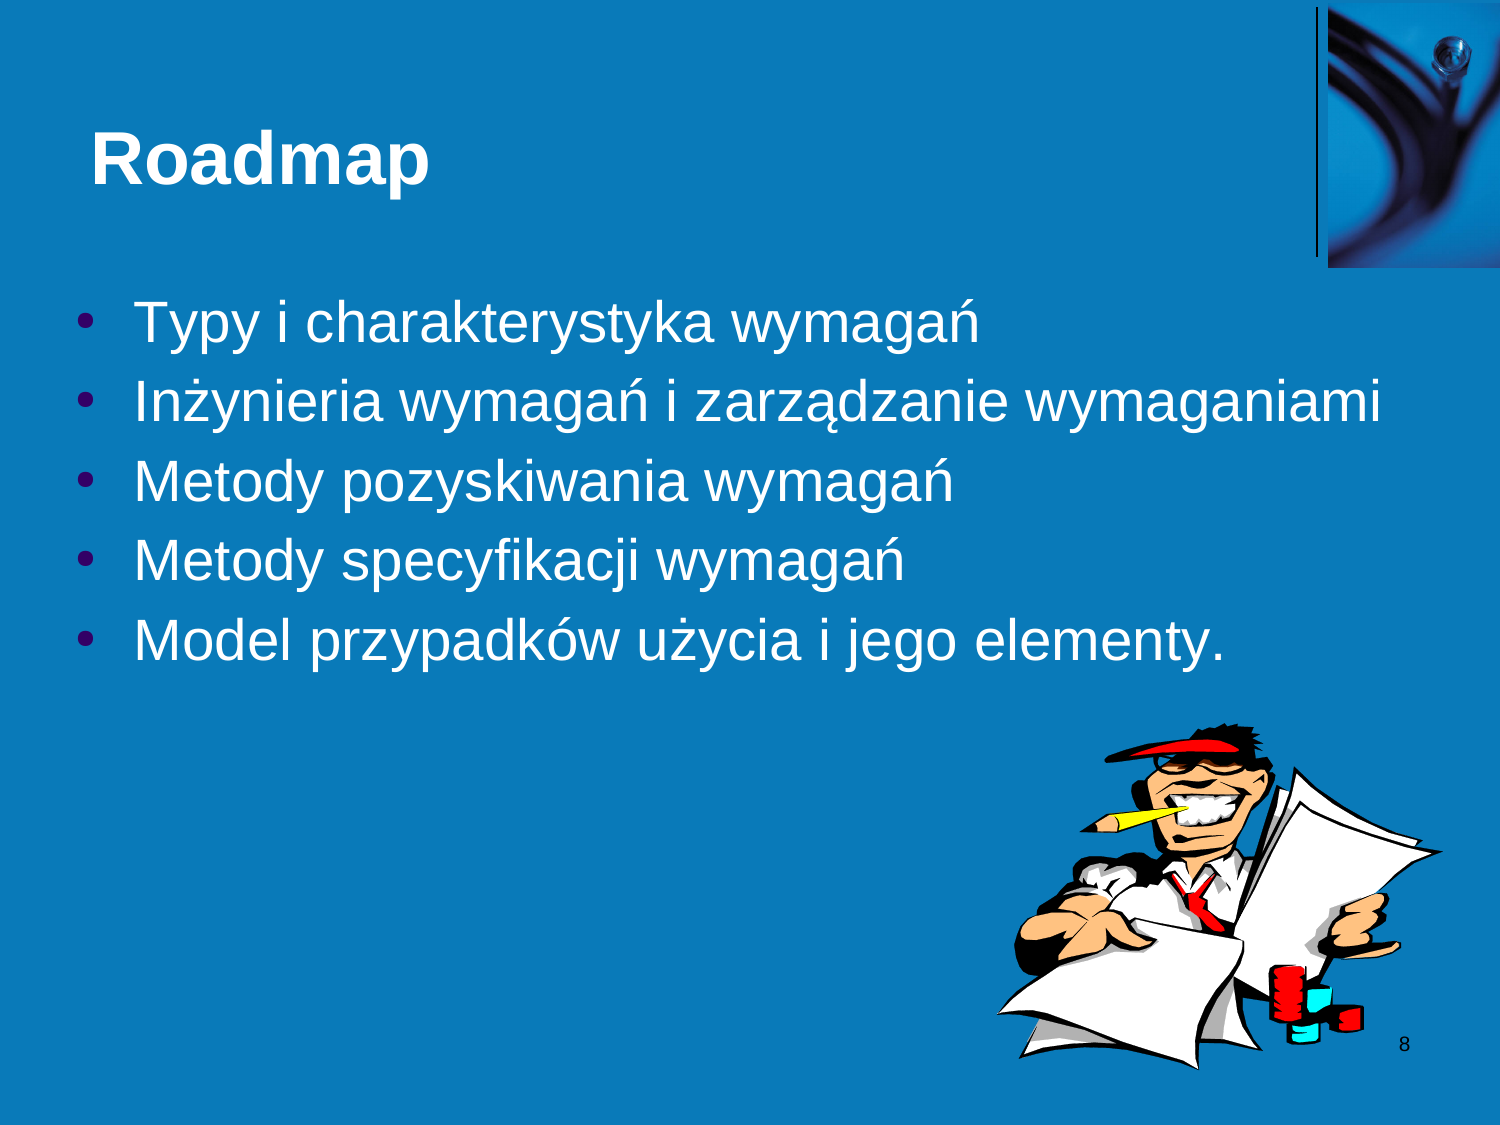

# Roadmap
Typy i charakterystyka wymagań
Inżynieria wymagań i zarządzanie wymaganiami
Metody pozyskiwania wymagań
Metody specyfikacji wymagań
Model przypadków użycia i jego elementy.
8